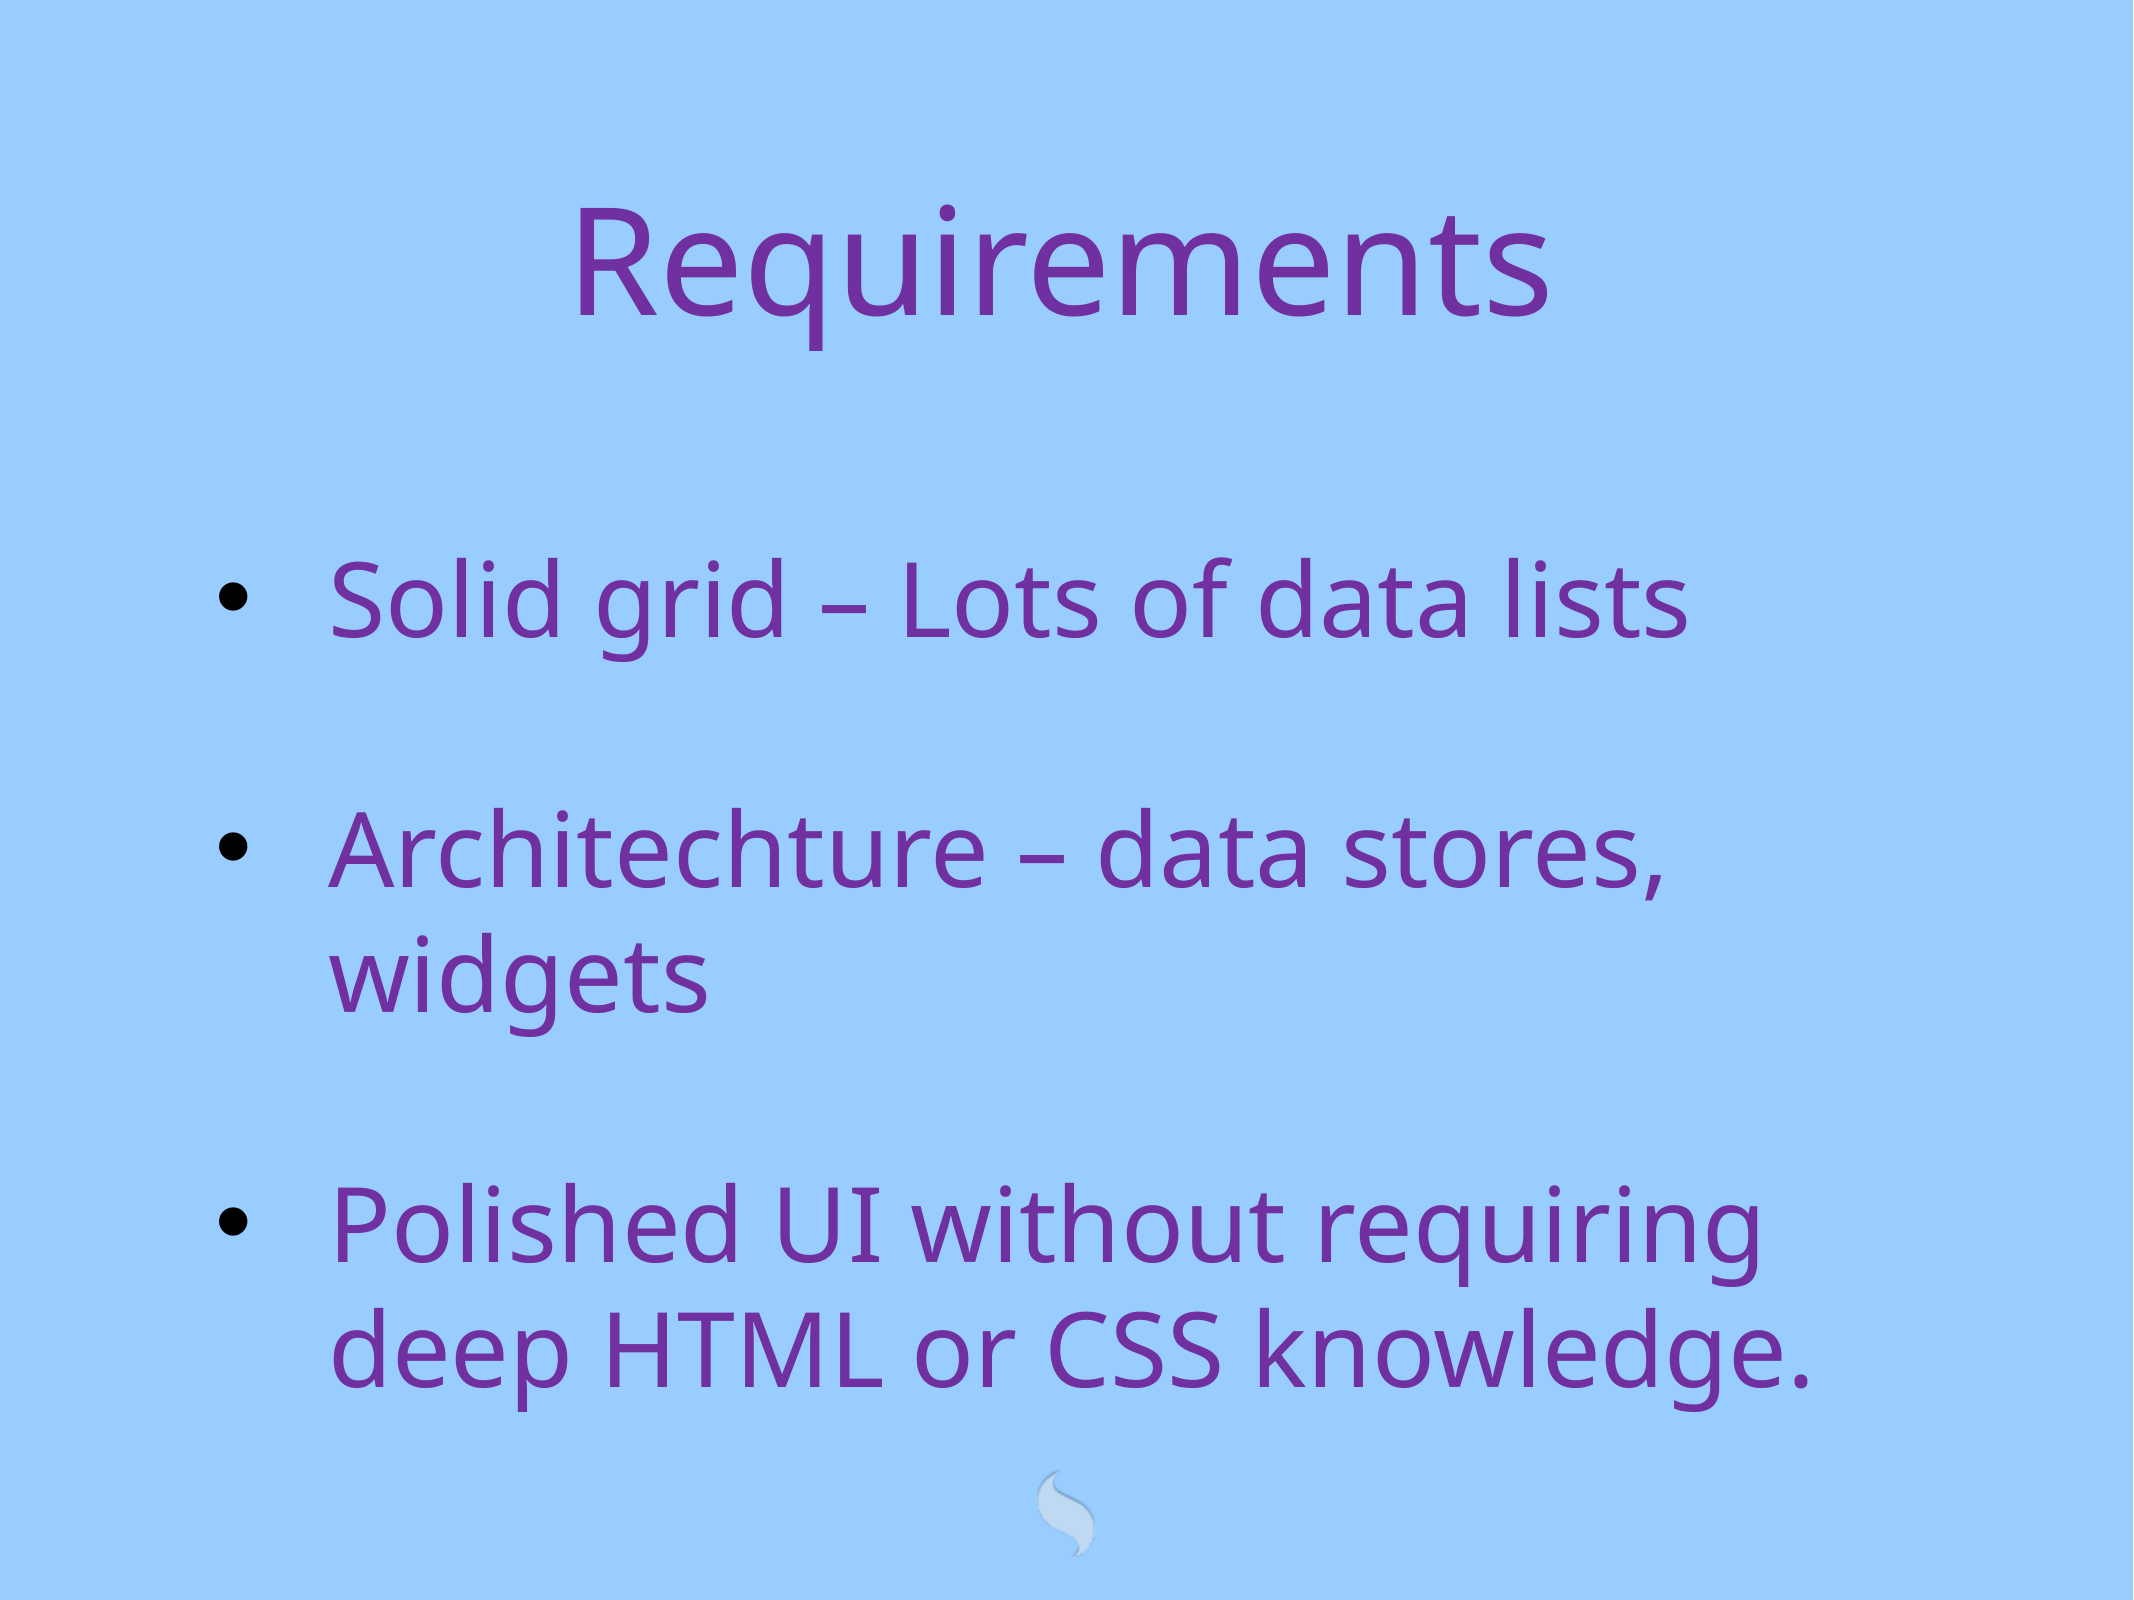

Requirements
Solid grid – Lots of data lists
Architechture – data stores, widgets
Polished UI without requiring deep HTML or CSS knowledge.